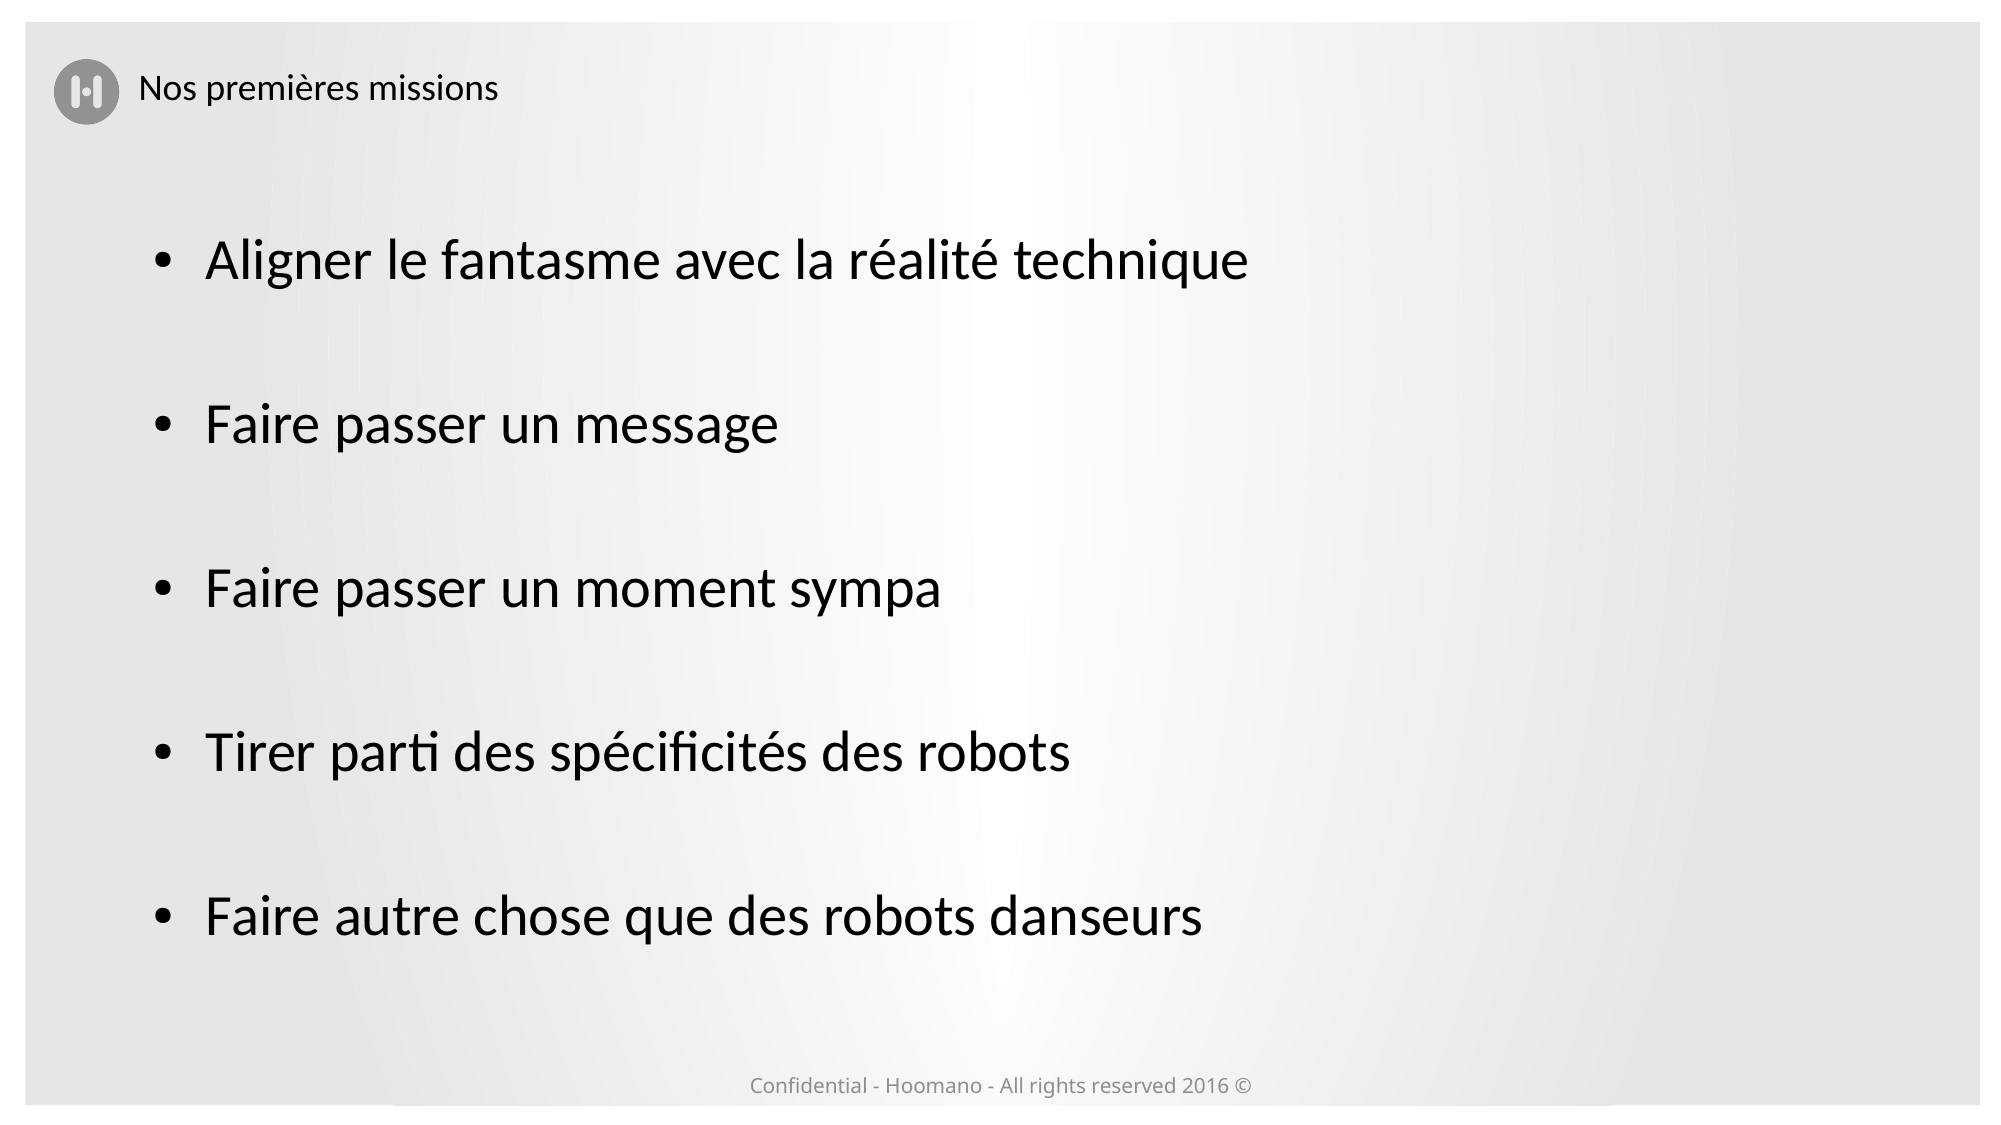

# Nos premières missions
Aligner le fantasme avec la réalité technique
Faire passer un message
Faire passer un moment sympa
Tirer parti des spécificités des robots
Faire autre chose que des robots danseurs